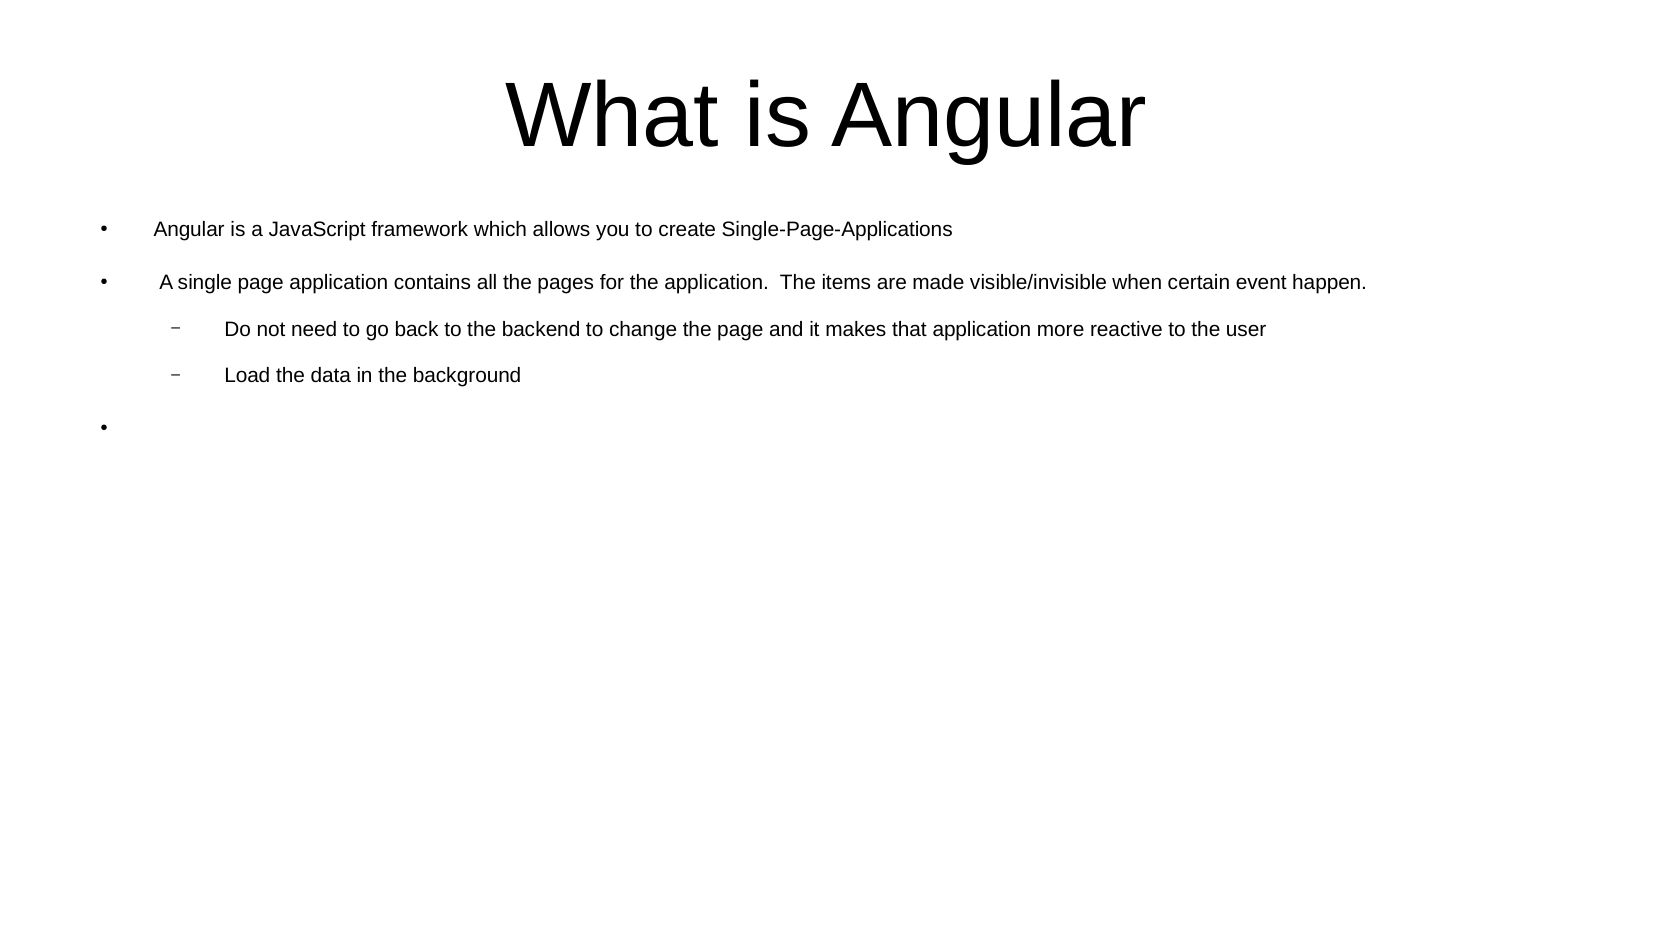

# What is Angular
Angular is a JavaScript framework which allows you to create Single-Page-Applications
 A single page application contains all the pages for the application. The items are made visible/invisible when certain event happen.
Do not need to go back to the backend to change the page and it makes that application more reactive to the user
Load the data in the background